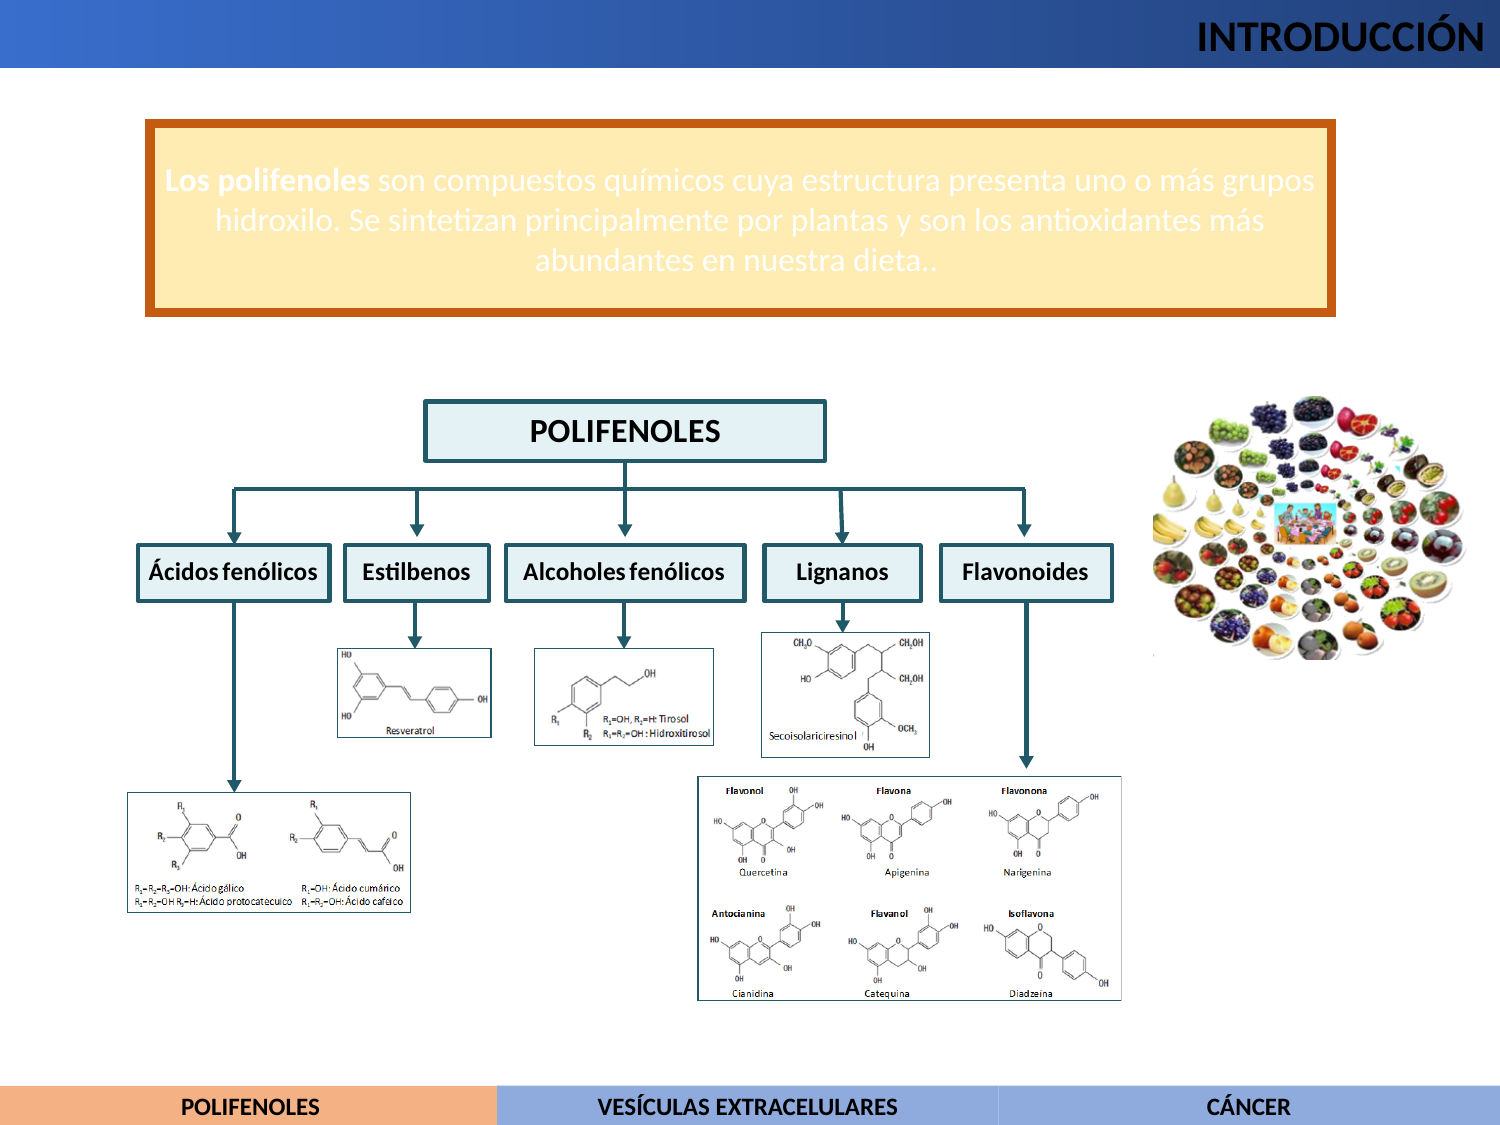

INTRODUCCIÓN
Los polifenoles son compuestos químicos cuya estructura presenta uno o más grupos hidroxilo. Se sintetizan principalmente por plantas y son los antioxidantes más abundantes en nuestra dieta..
VESÍCULAS EXTRACELULARES
CÁNCER
POLIFENOLES